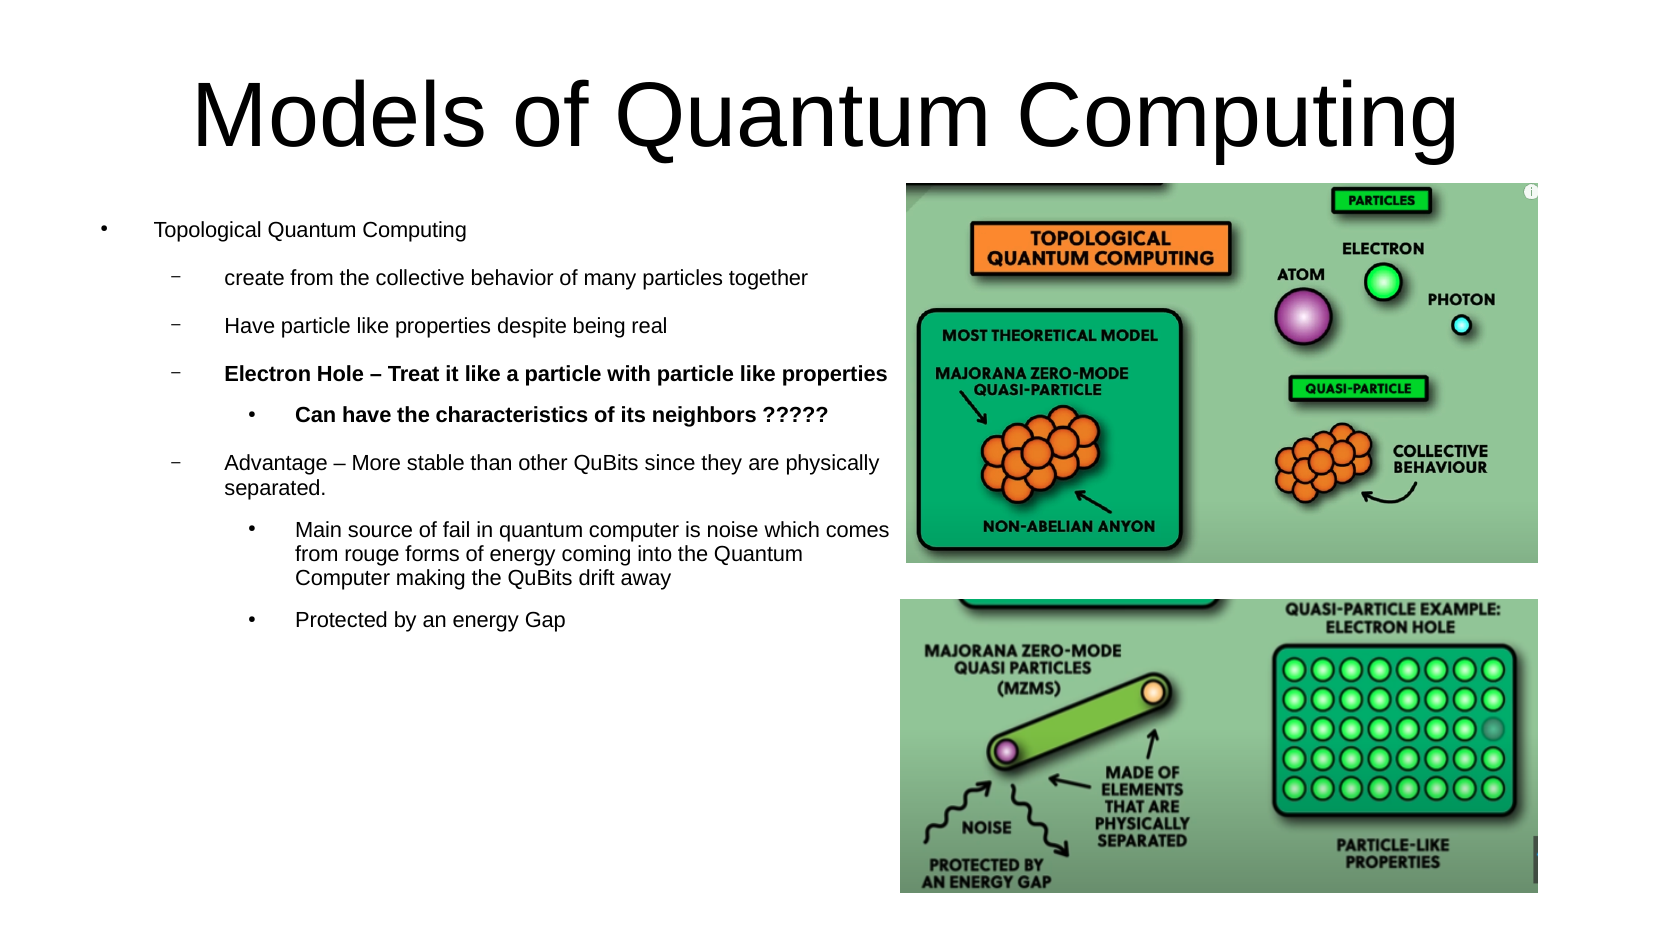

# Models of Quantum Computing
Topological Quantum Computing
create from the collective behavior of many particles together
Have particle like properties despite being real
Electron Hole – Treat it like a particle with particle like properties
Can have the characteristics of its neighbors ?????
Advantage – More stable than other QuBits since they are physically
separated.
Main source of fail in quantum computer is noise which comes
from rouge forms of energy coming into the Quantum
Computer making the QuBits drift away
Protected by an energy Gap